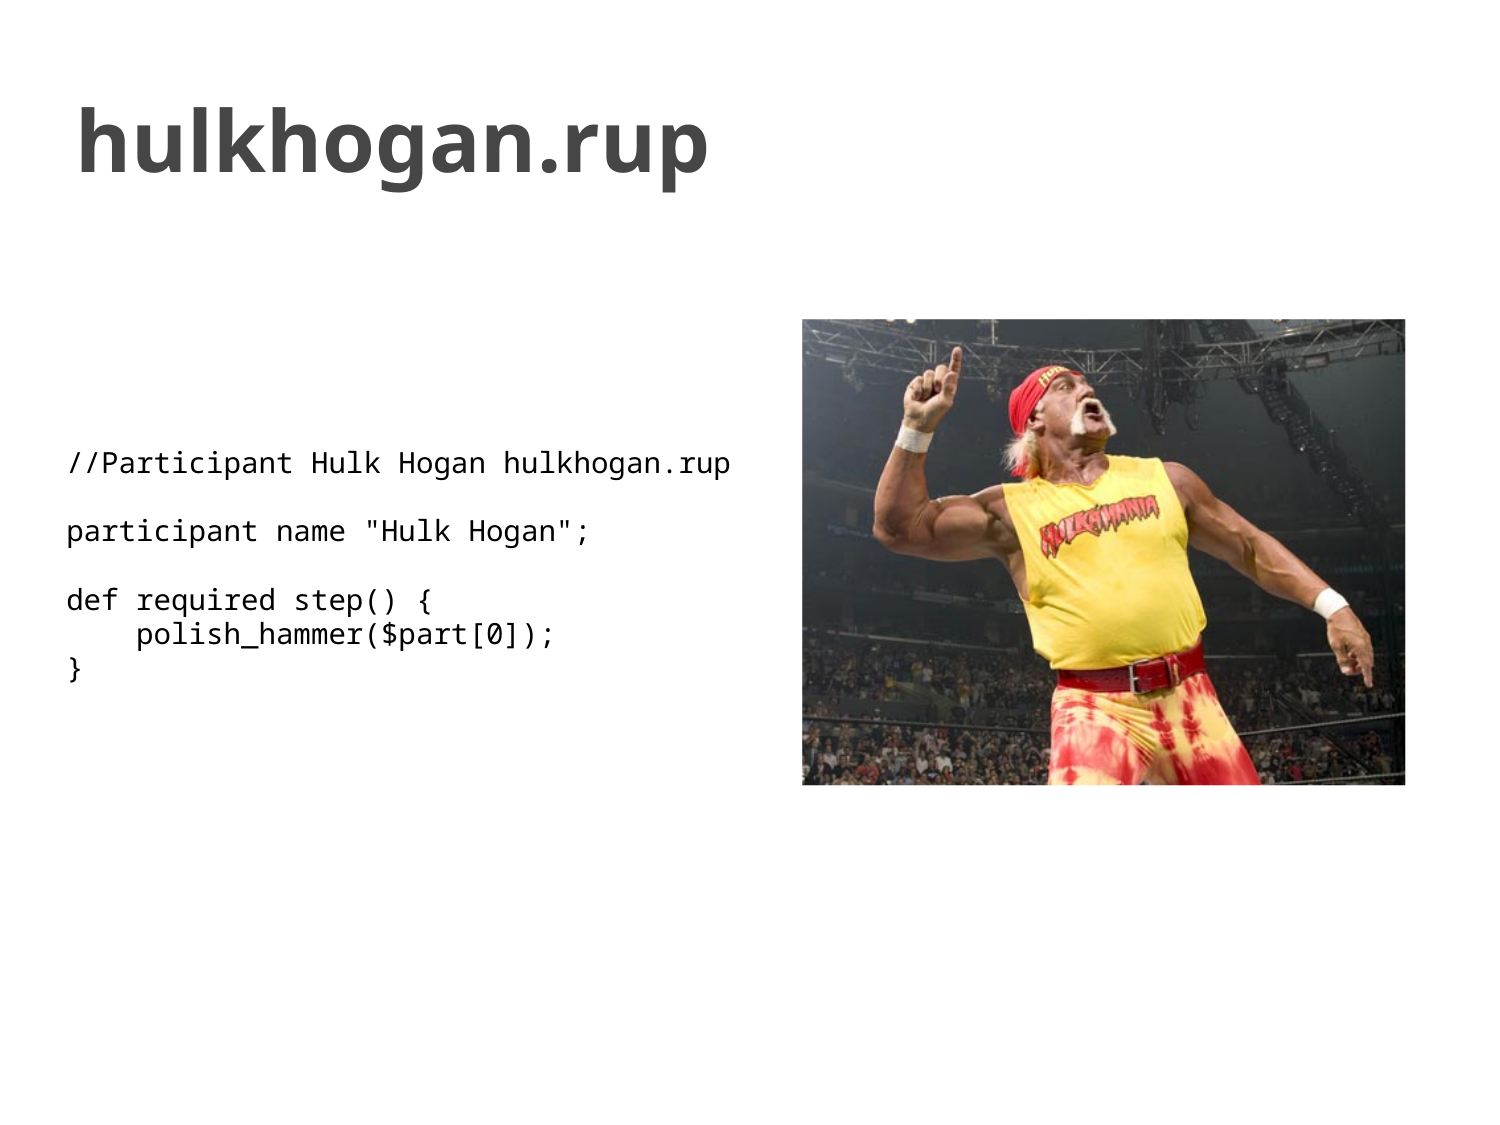

# hulkhogan.rup
//Participant Hulk Hogan hulkhogan.rup
participant name "Hulk Hogan";
def required step() {
    polish_hammer($part[0]);
}